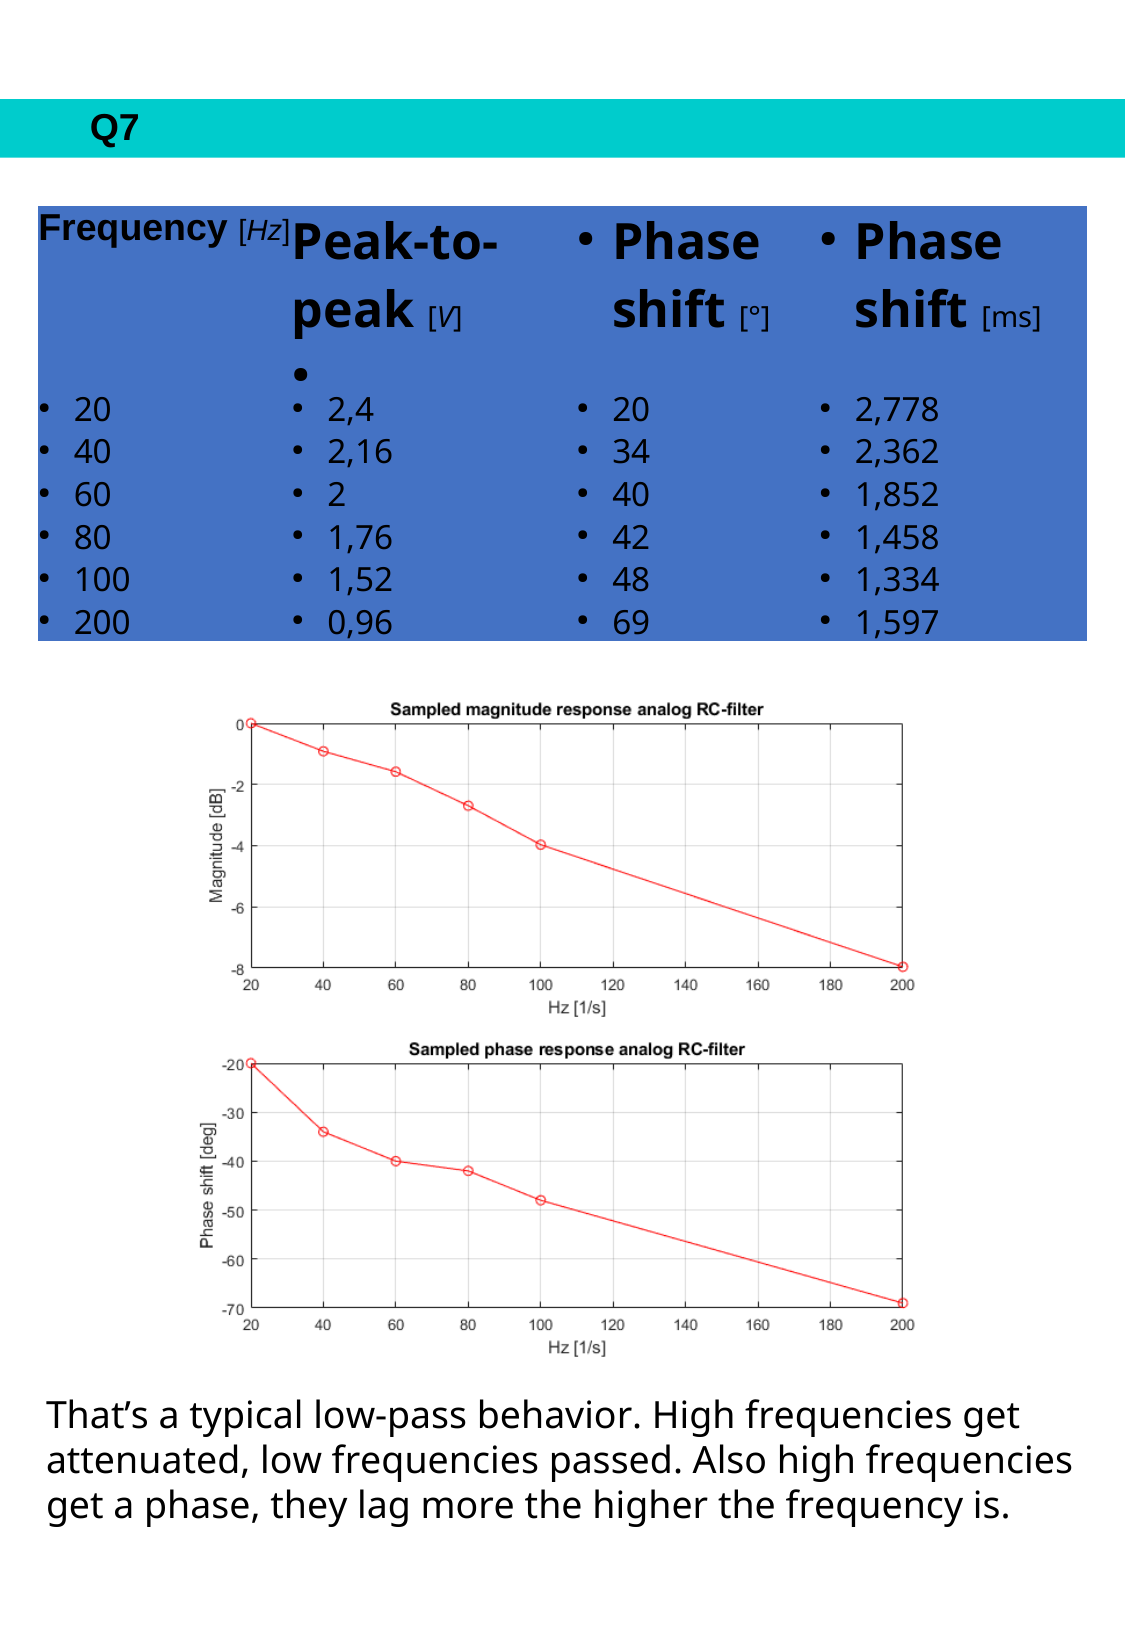

Q7
| Frequency [Hz] | Peak-to-peak [V] | Phase shift [°] | Phase shift [ms] |
| --- | --- | --- | --- |
| 20 | 2,4 | 20 | 2,778 |
| 40 | 2,16 | 34 | 2,362 |
| 60 | 2 | 40 | 1,852 |
| 80 | 1,76 | 42 | 1,458 |
| 100 | 1,52 | 48 | 1,334 |
| 200 | 0,96 | 69 | 1,597 |
That’s a typical low-pass behavior. High frequencies get attenuated, low frequencies passed. Also high frequencies get a phase, they lag more the higher the frequency is.